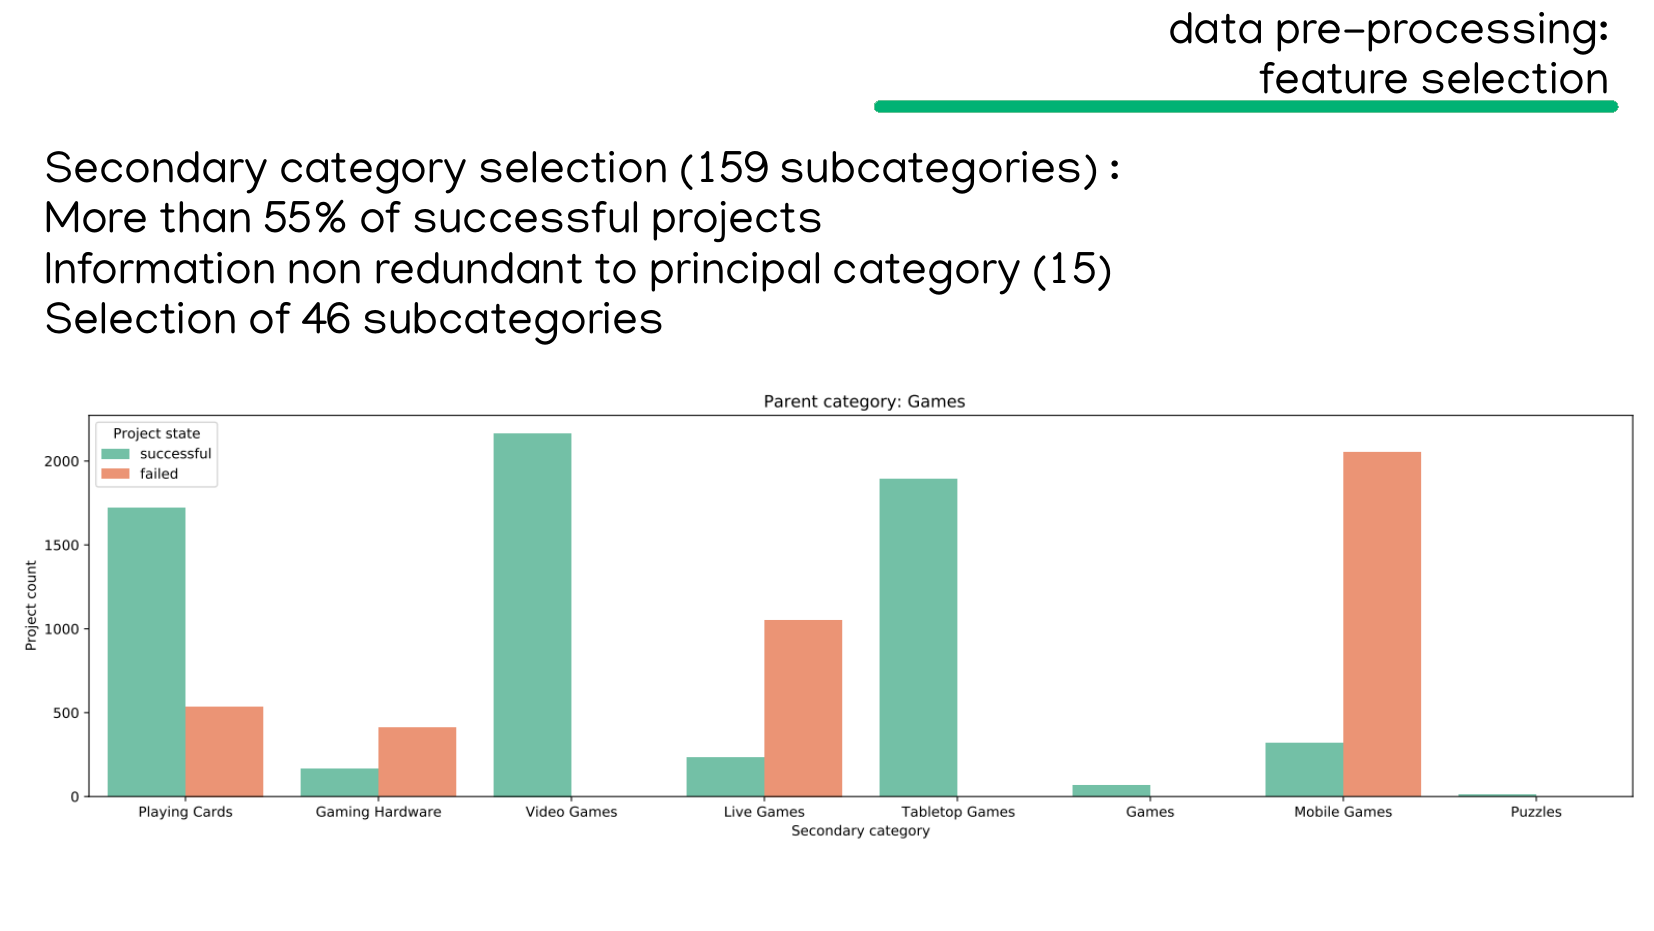

data pre-processing:
feature selection
Secondary category selection (159 subcategories) :
More than 55% of successful projects
Information non redundant to principal category (15)
Selection of 46 subcategories